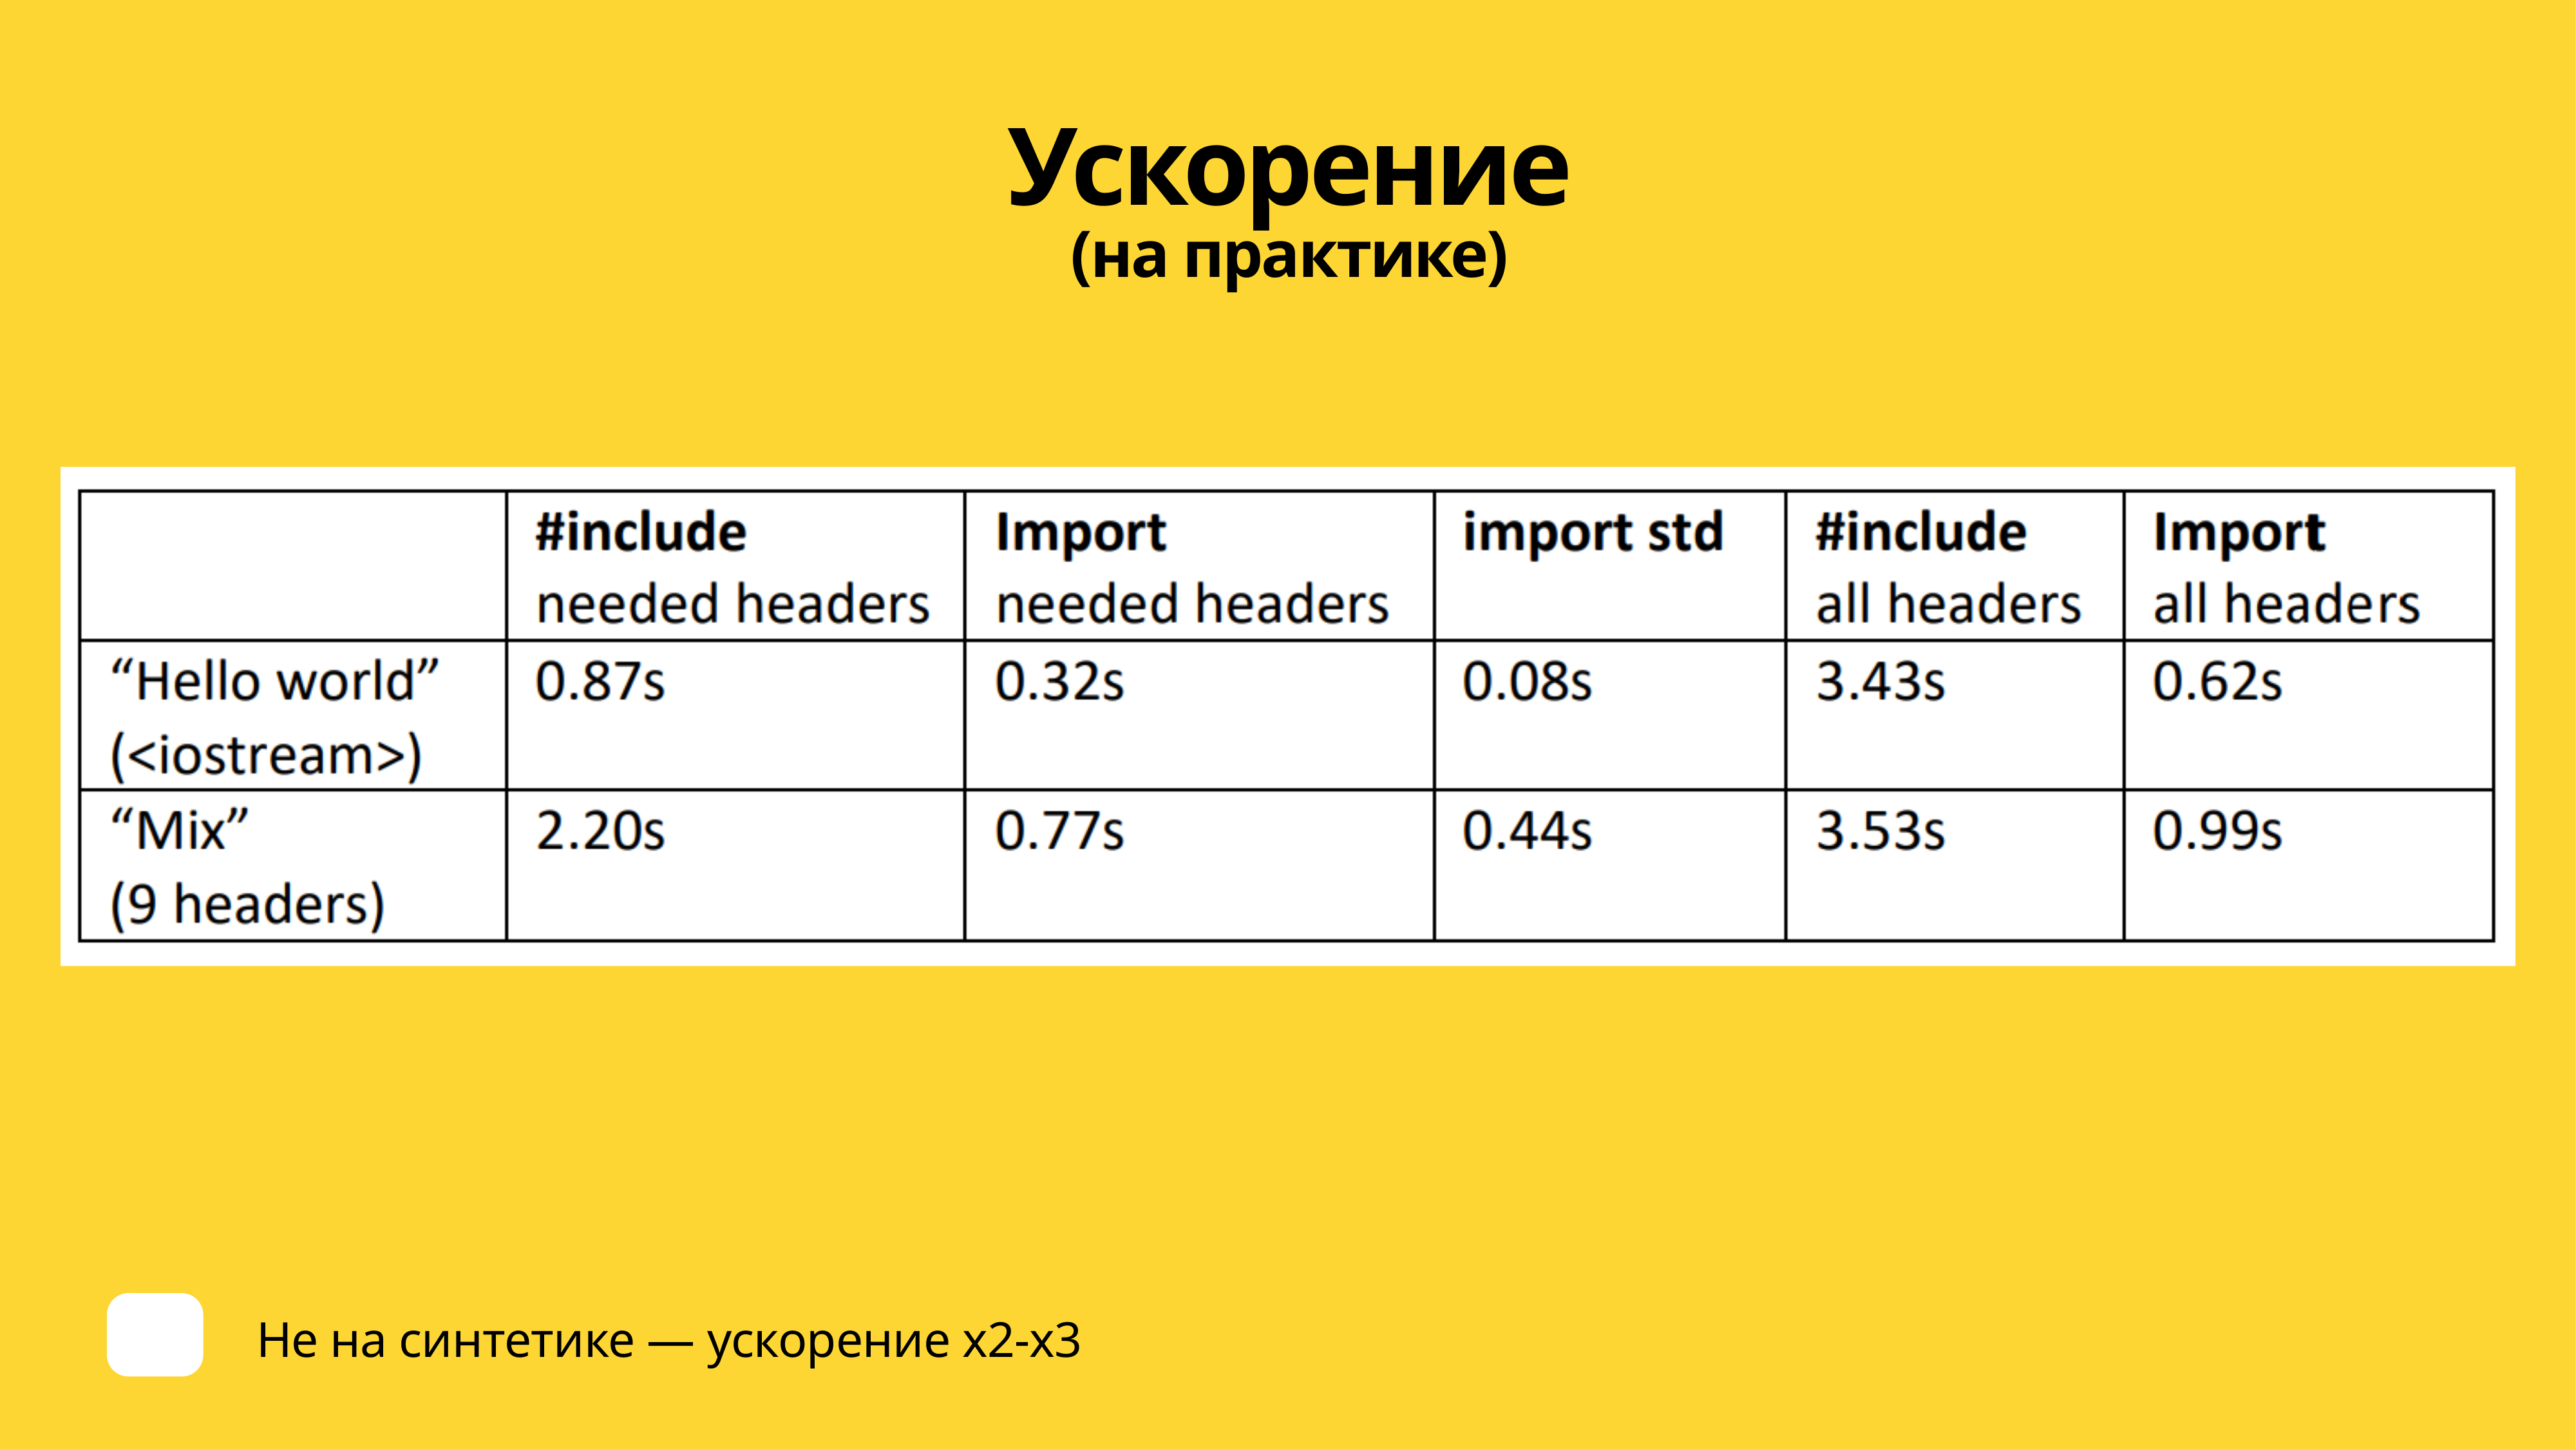

Ускорение
# (на практике)
Не на синтетике — ускорение x2-x3